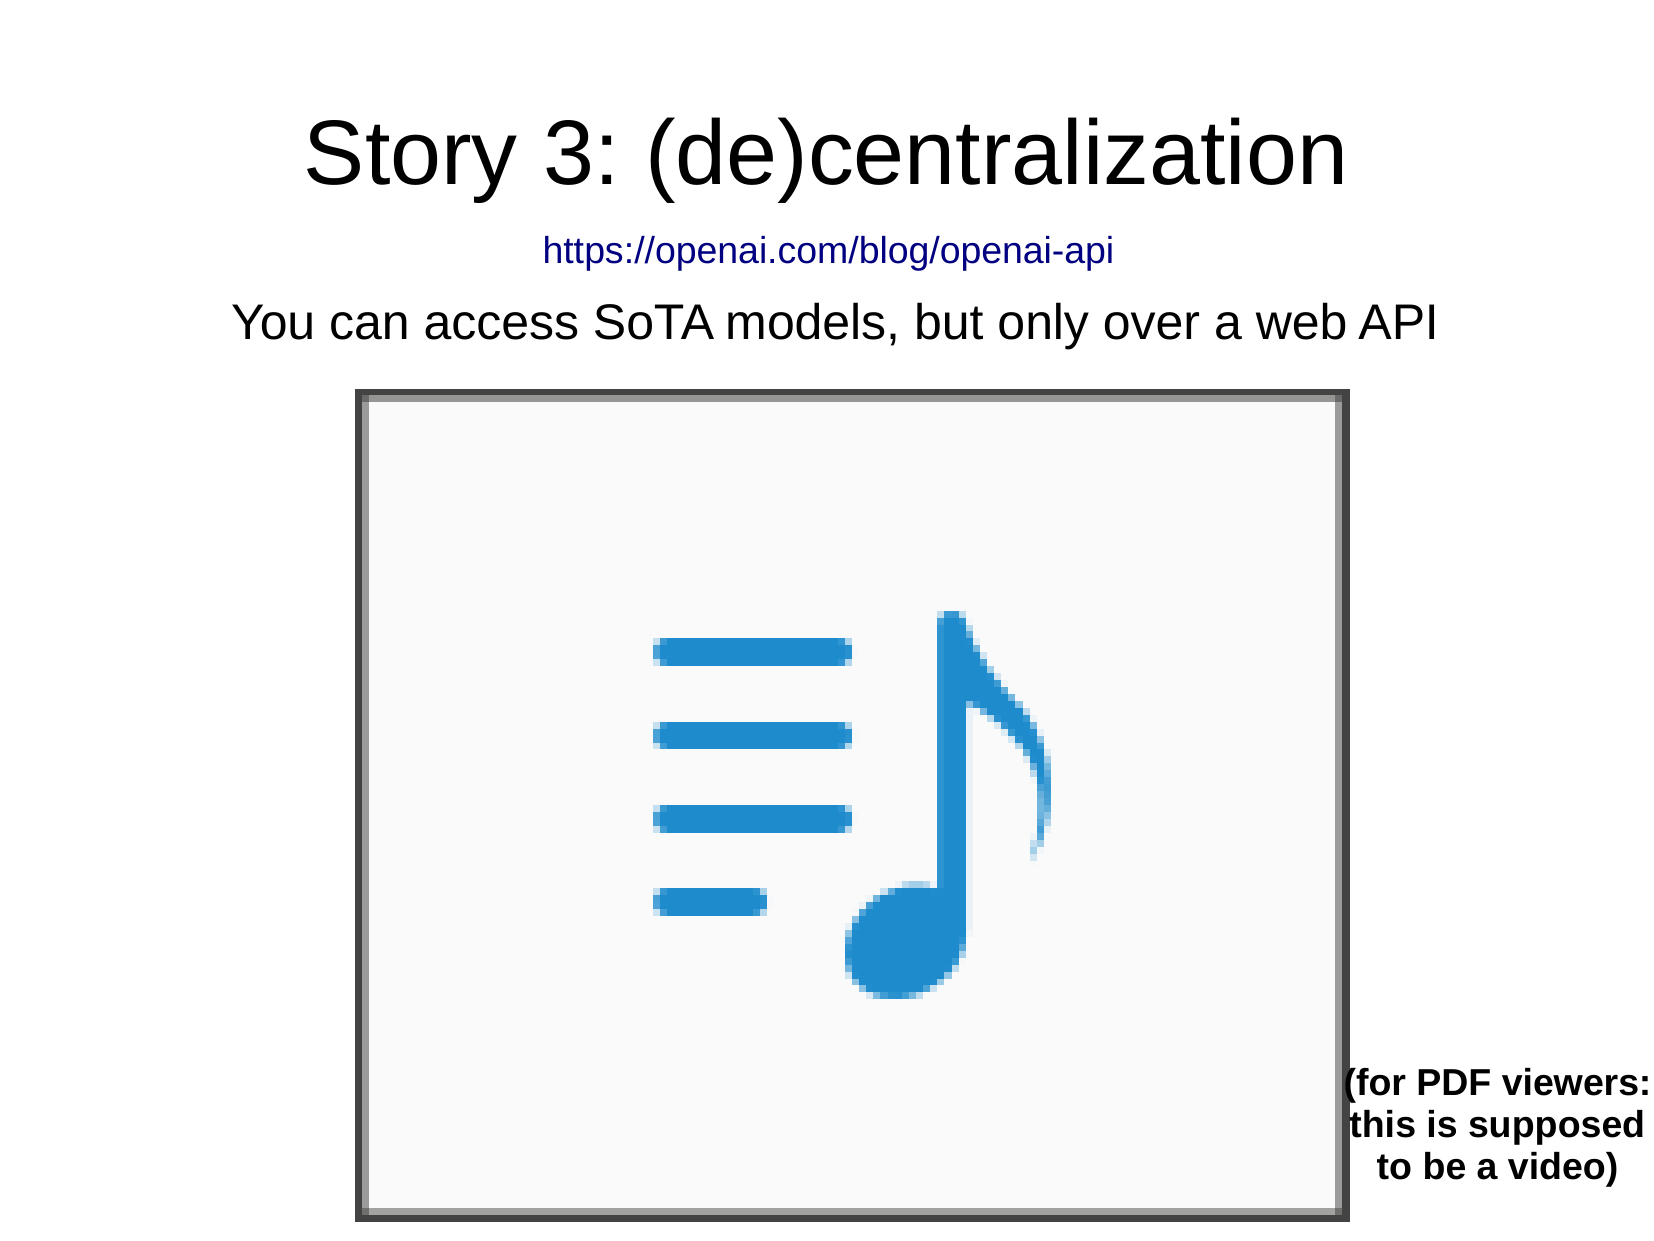

# Story 3: (de)centralization
https://openai.com/blog/openai-api
You can access SoTA models, but only over a web API
(for PDF viewers:
this is supposed
to be a video)